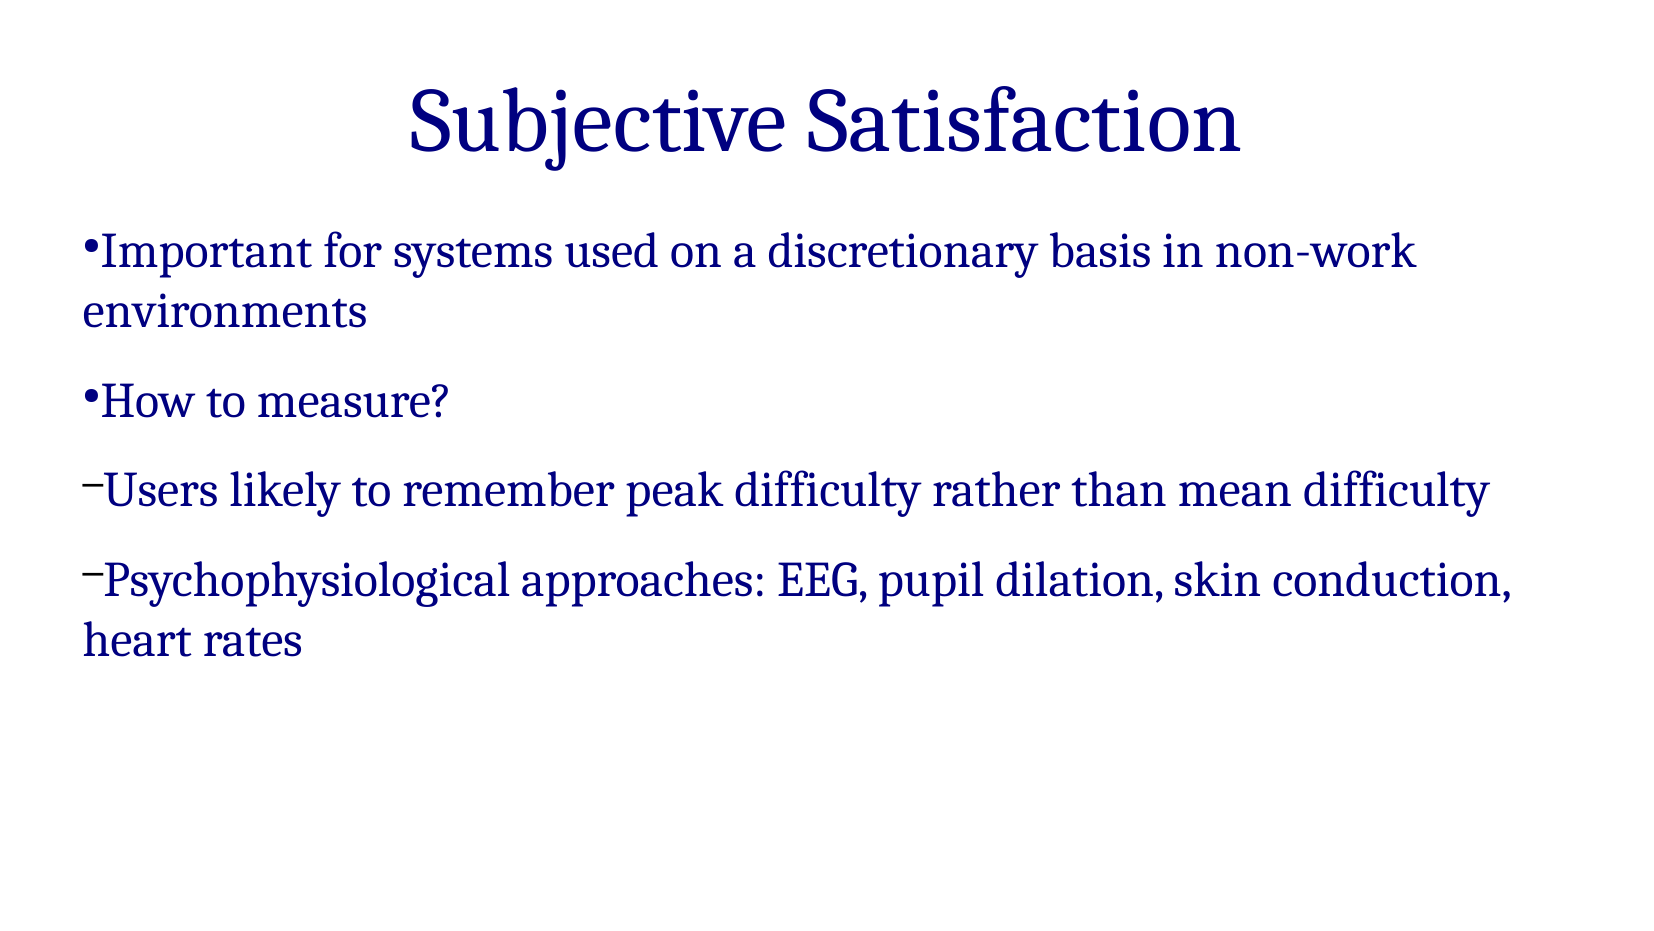

# Subjective Satisfaction
Important for systems used on a discretionary basis in non-work environments
How to measure?
Users likely to remember peak difficulty rather than mean difficulty
Psychophysiological approaches: EEG, pupil dilation, skin conduction, heart rates